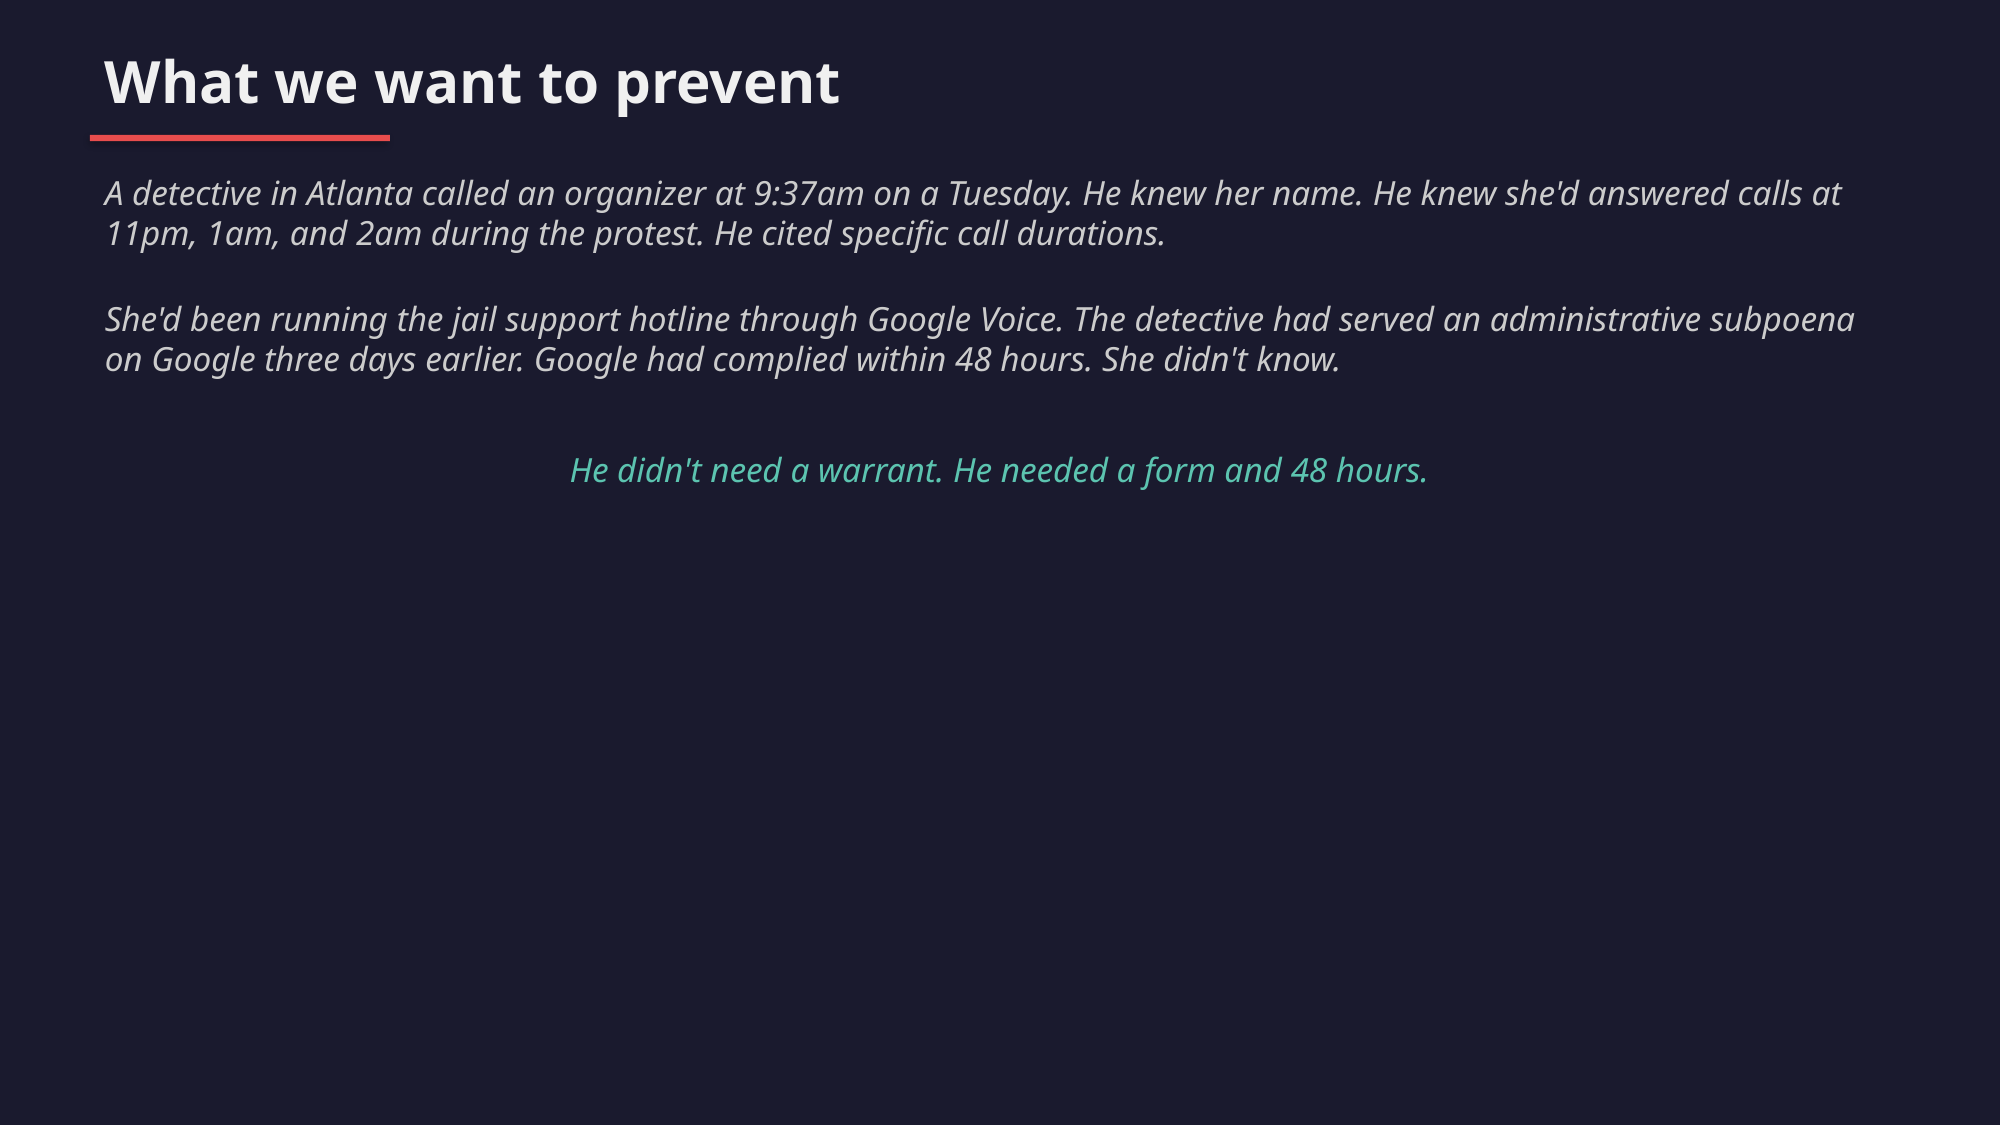

What we want to prevent
A detective in Atlanta called an organizer at 9:37am on a Tuesday. He knew her name. He knew she'd answered calls at 11pm, 1am, and 2am during the protest. He cited specific call durations.
She'd been running the jail support hotline through Google Voice. The detective had served an administrative subpoena on Google three days earlier. Google had complied within 48 hours. She didn't know.
He didn't need a warrant. He needed a form and 48 hours.